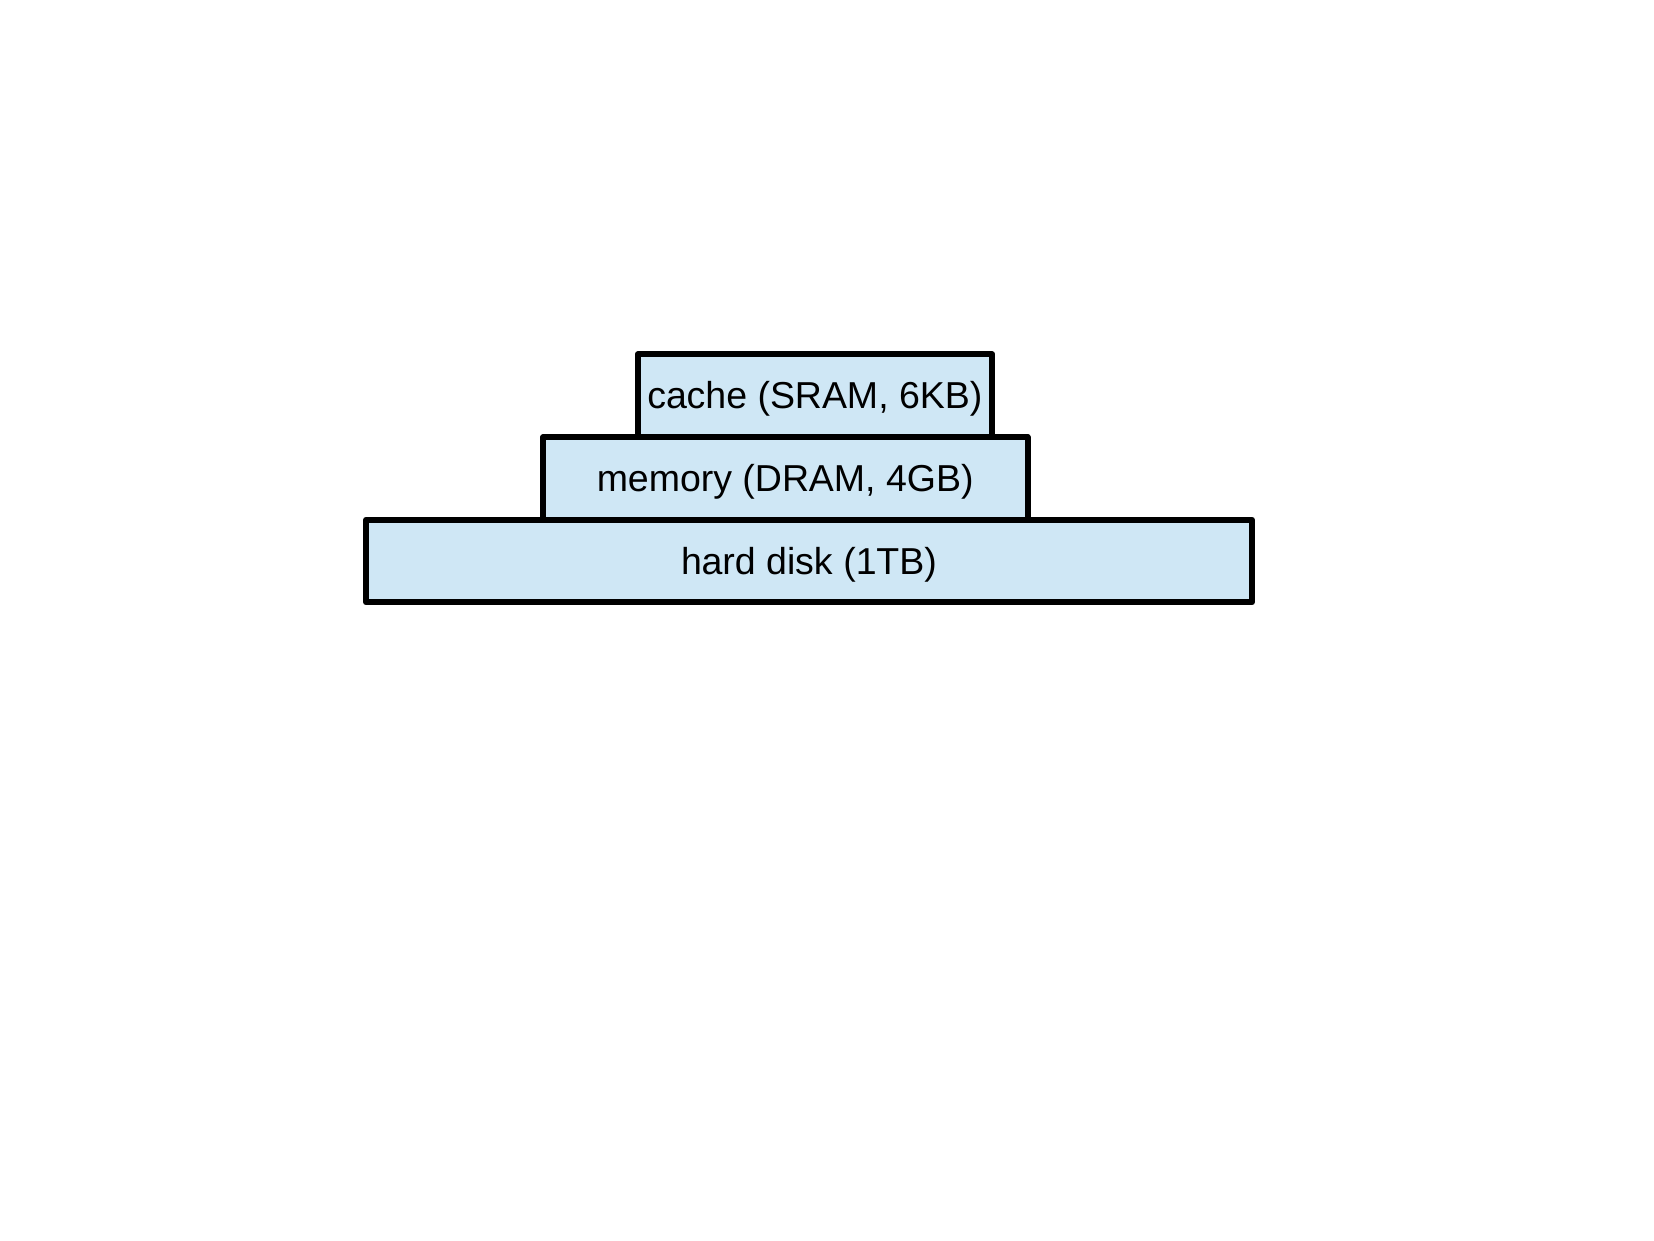

#
cache (SRAM, 6KB)
memory (DRAM, 4GB)
hard disk (1TB)